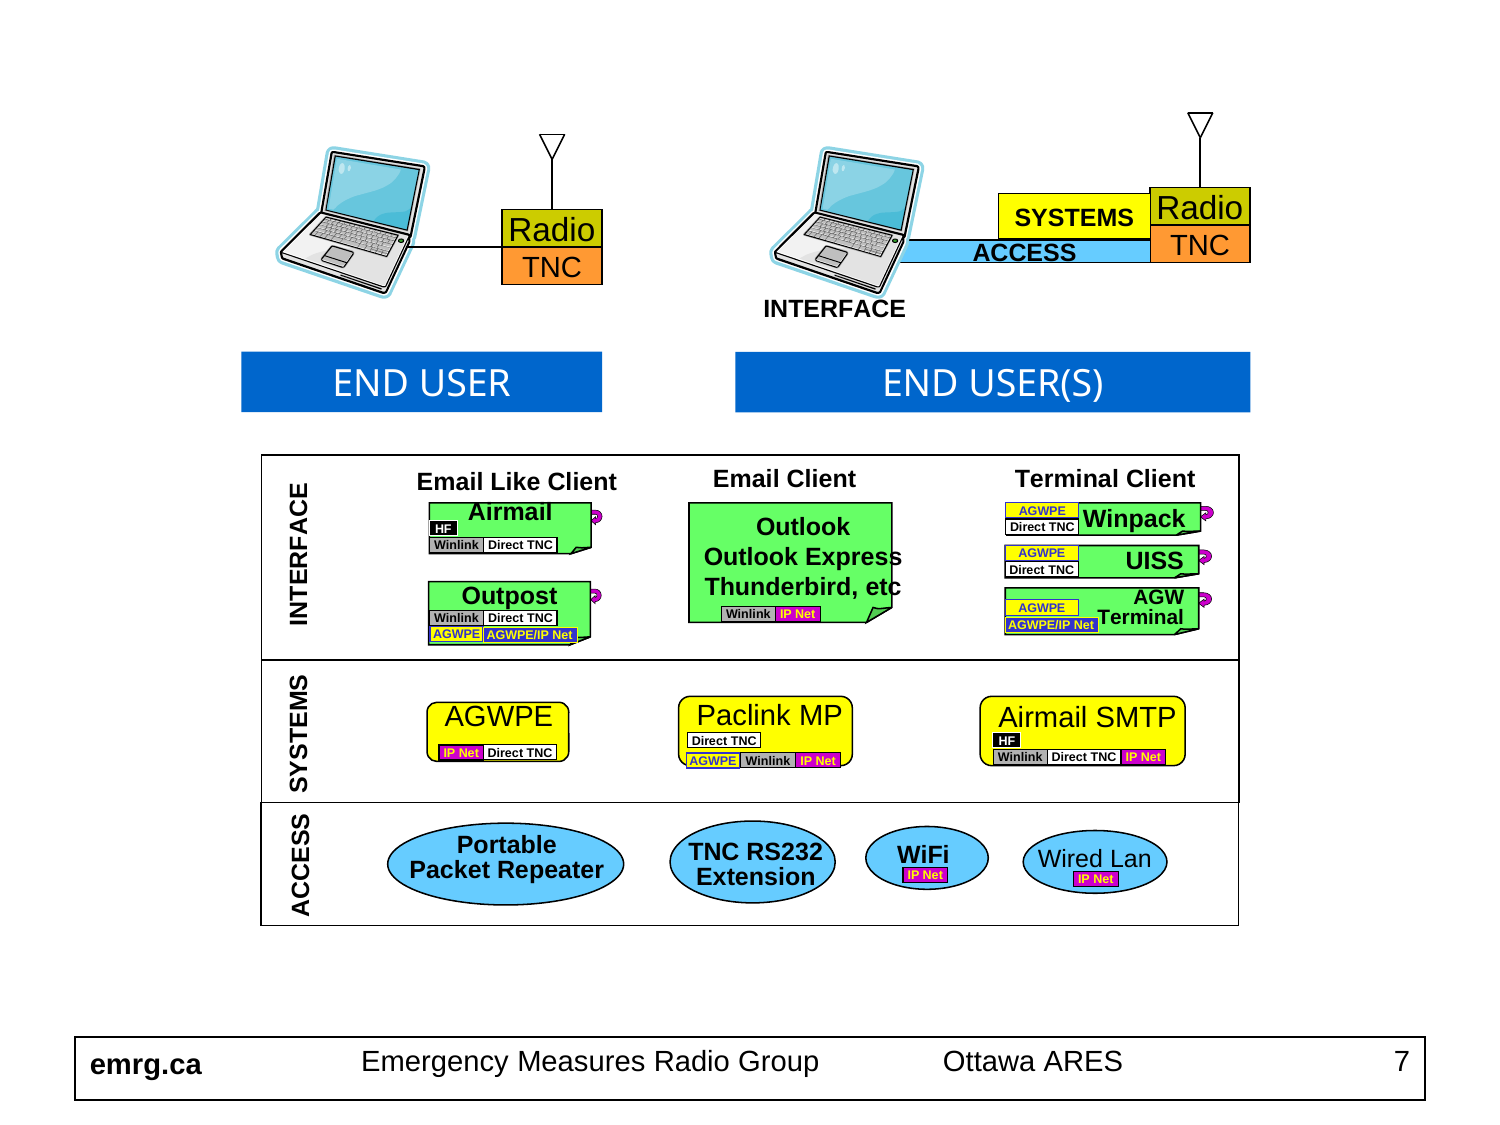

Radio
TNC
END USER(S)
Radio
TNC
END USER
INTERFACE
SYSTEMS
ACCESS
Email Client
Terminal Client
Email Like Client
Airmail
Outlook
Outlook Express
Thunderbird, etc
Winpack
INTERFACE
UISS
Outpost
AGW
Terminal
AGWPE
Direct TNC
HF
Winlink
Direct TNC
AGWPE
Direct TNC
AGWPE
Winlink
IP Net
Winlink
Direct TNC
AGWPE/IP Net
AGWPE
AGWPE/IP Net
Direct TNC
HF
IP Net
Direct TNC
Winlink
Direct TNC
IP Net
AGWPE
Winlink
IP Net
IP Net
IP Net
Paclink MP
Airmail SMTP
AGWPE
SYSTEMS
TNC RS232 Extension
Portable
Packet Repeater
WiFi
Wired Lan
ACCESS
Emergency Measures Radio Group Ottawa ARES
7